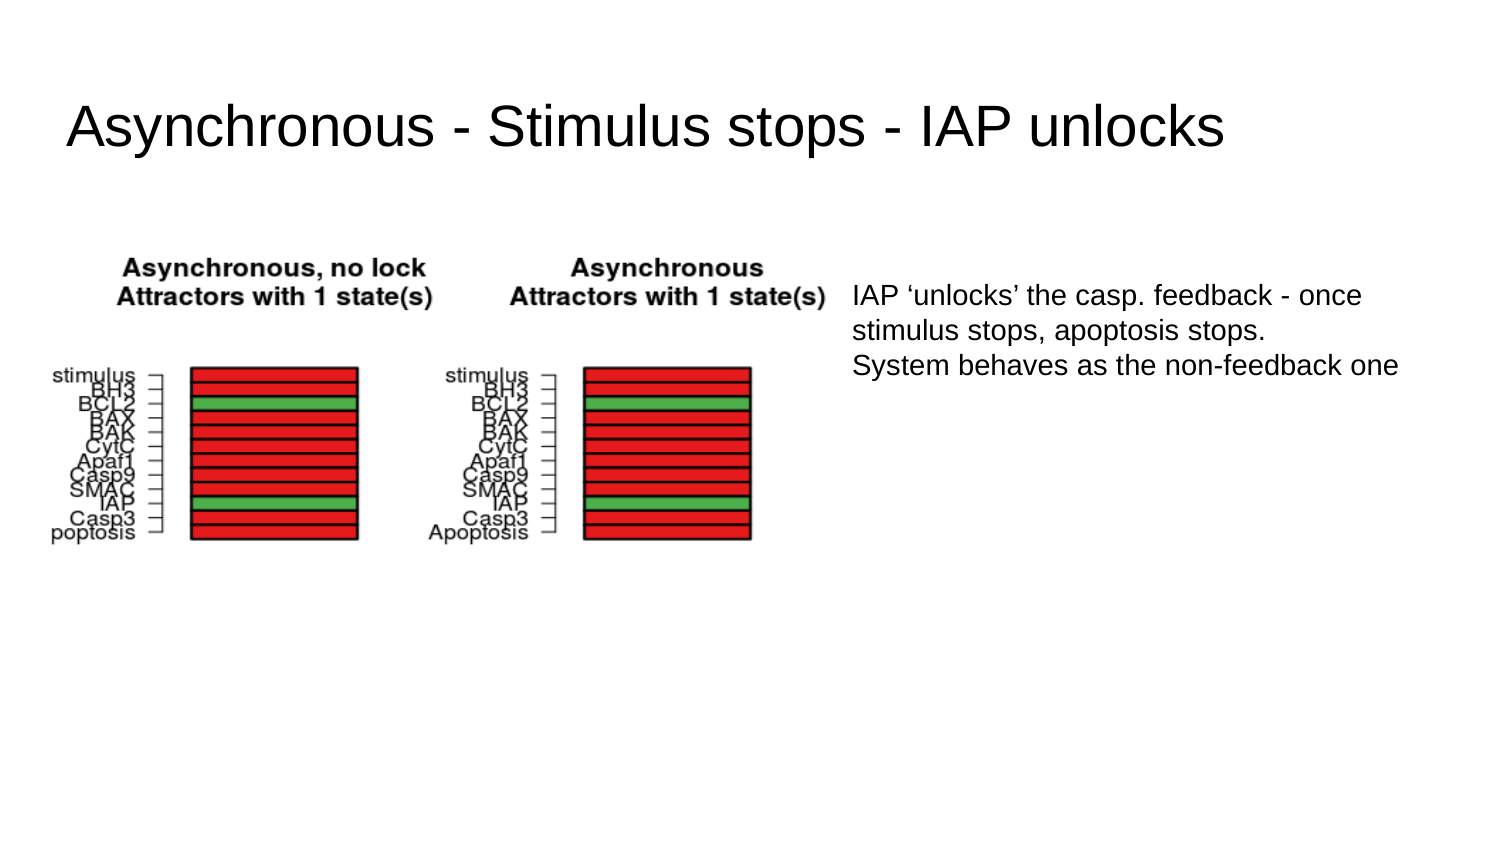

# Asynchronous - Stimulus stops - IAP unlocks
IAP ‘unlocks’ the casp. feedback - once stimulus stops, apoptosis stops.
System behaves as the non-feedback one